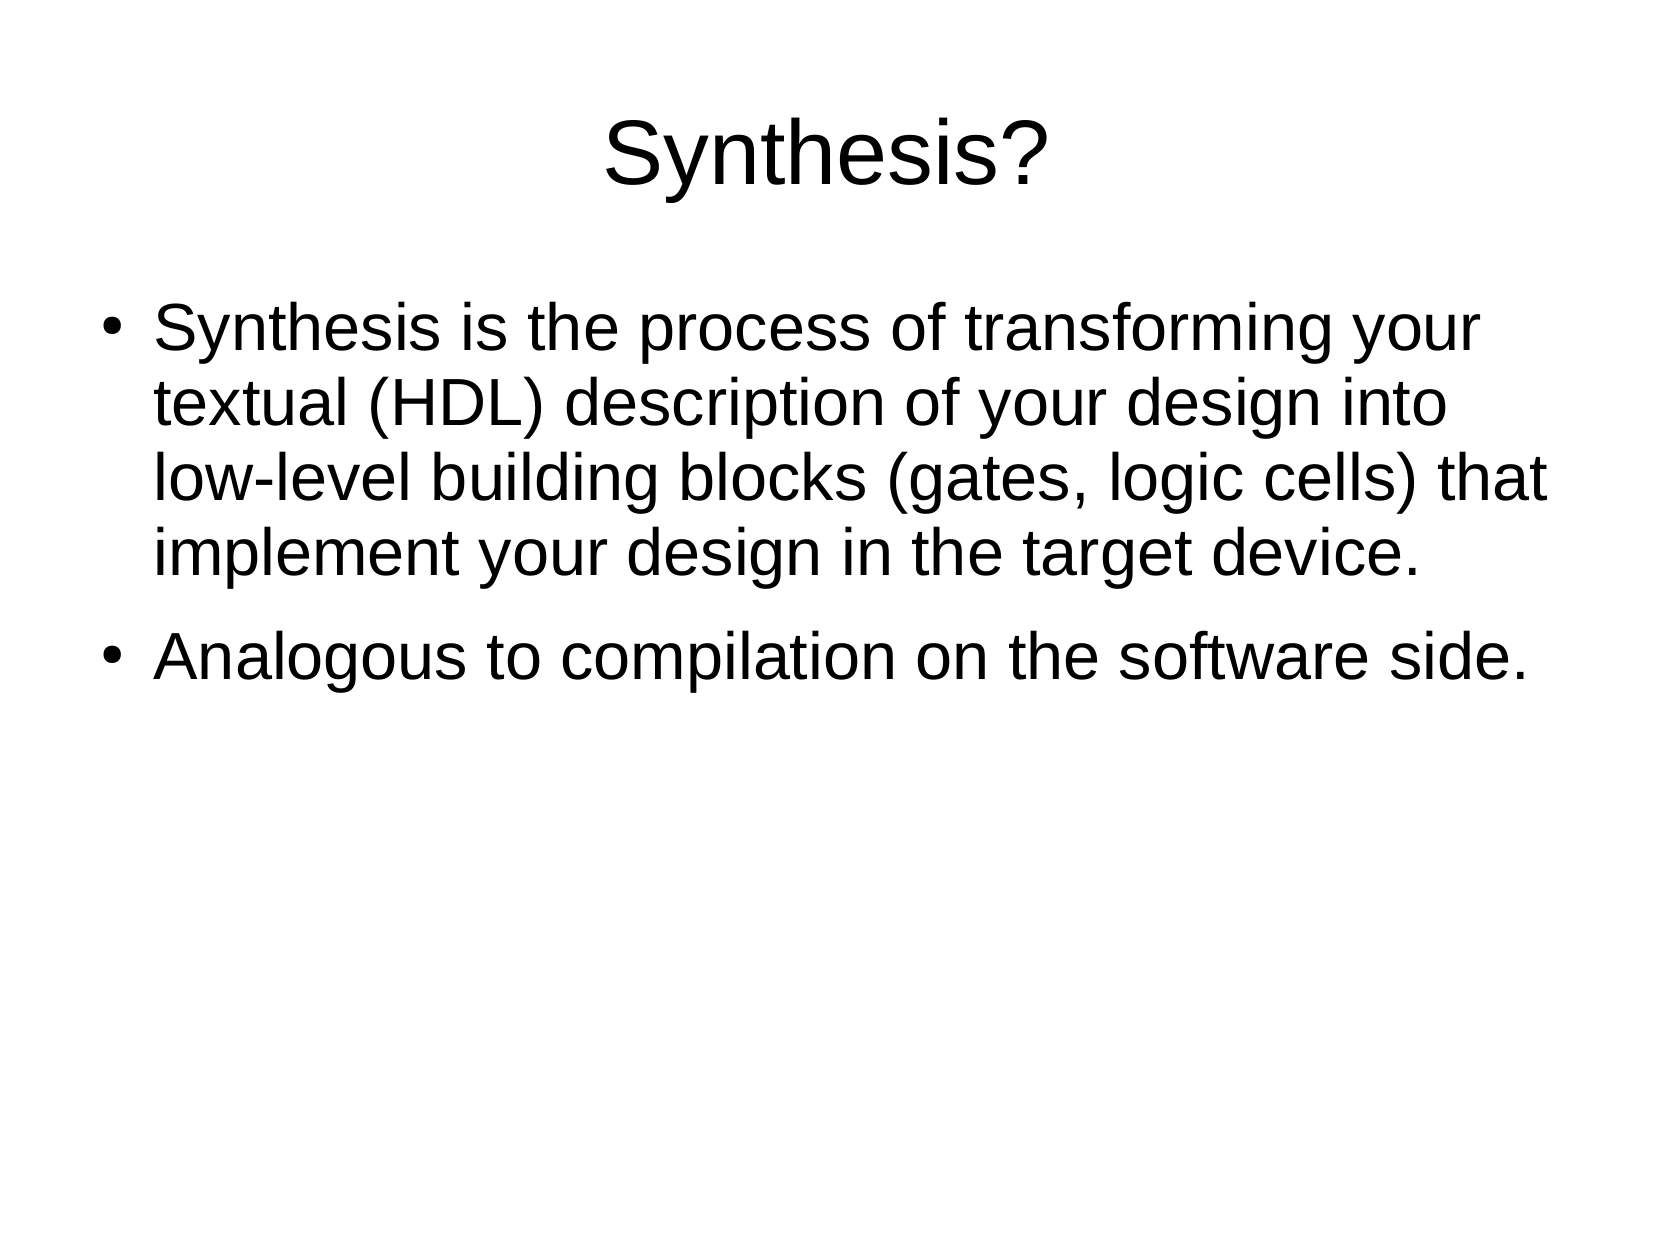

# Synthesis?
Synthesis is the process of transforming your textual (HDL) description of your design into low-level building blocks (gates, logic cells) that implement your design in the target device.
Analogous to compilation on the software side.